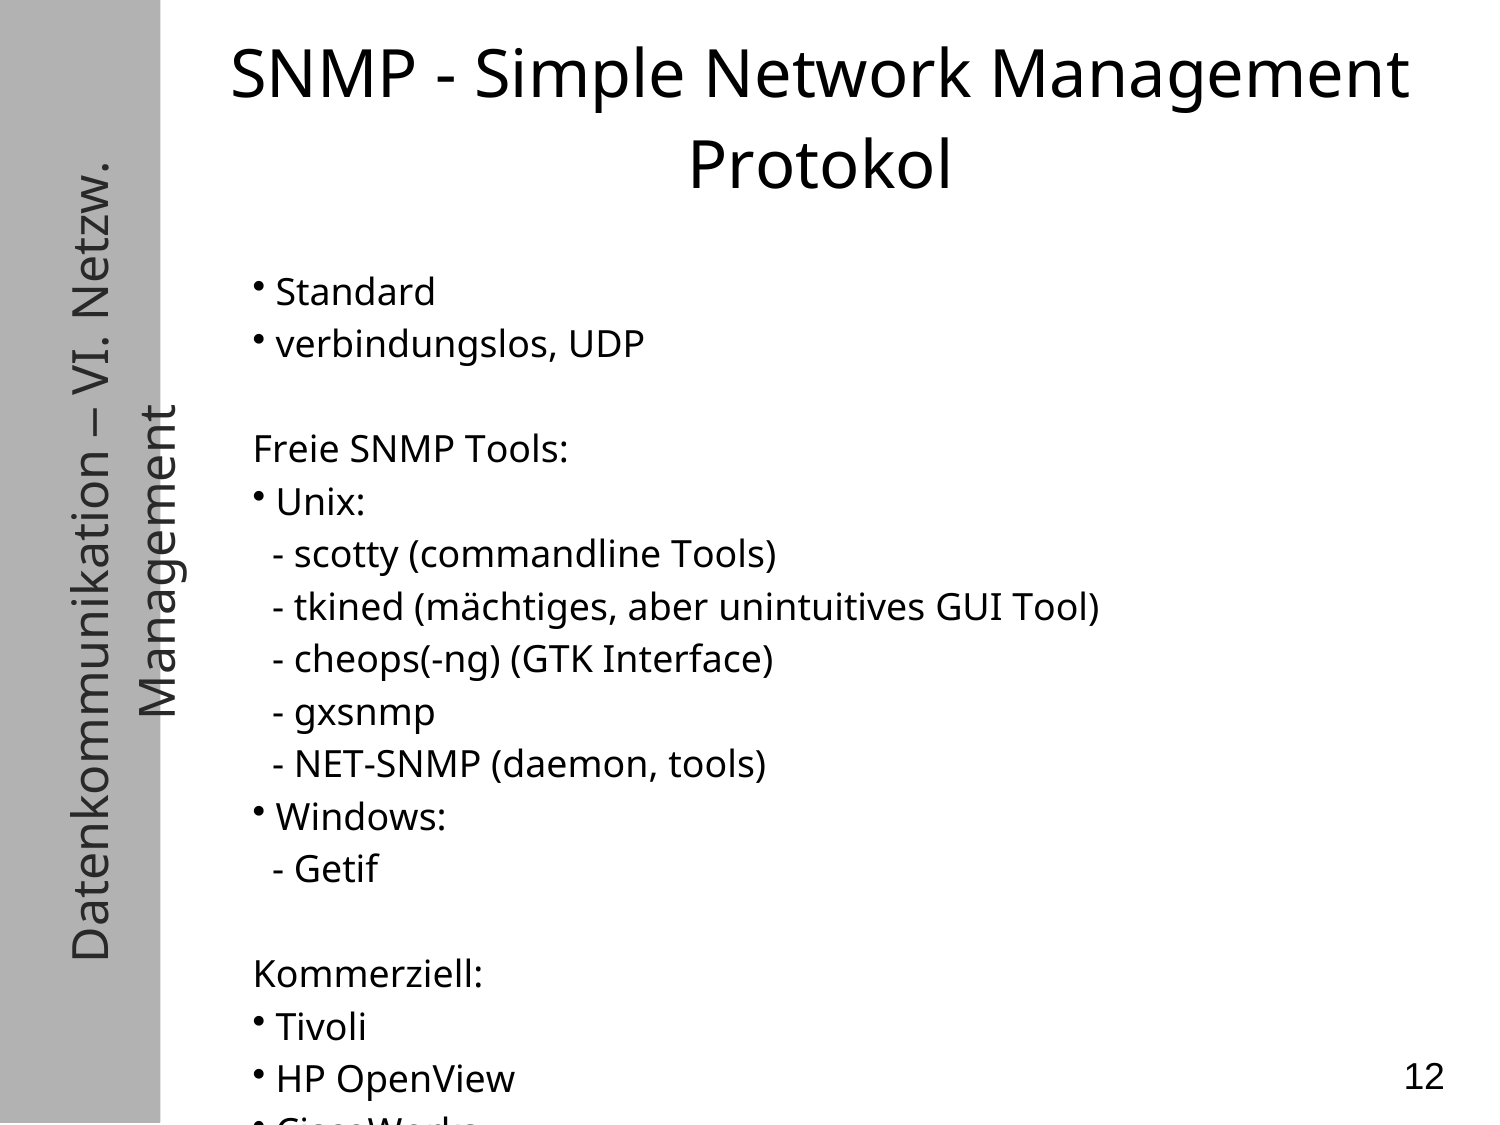

SNMP - Simple Network Management
Protokol
 Standard
 verbindungslos, UDP
Freie SNMP Tools:
 Unix:
 - scotty (commandline Tools)
 - tkined (mächtiges, aber unintuitives GUI Tool)
 - cheops(-ng) (GTK Interface)
 - gxsnmp
 - NET-SNMP (daemon, tools)
 Windows:
 - Getif
Kommerziell:
 Tivoli
 HP OpenView
 CiscoWorks
Datenkommunikation – VI. Netzw. Management